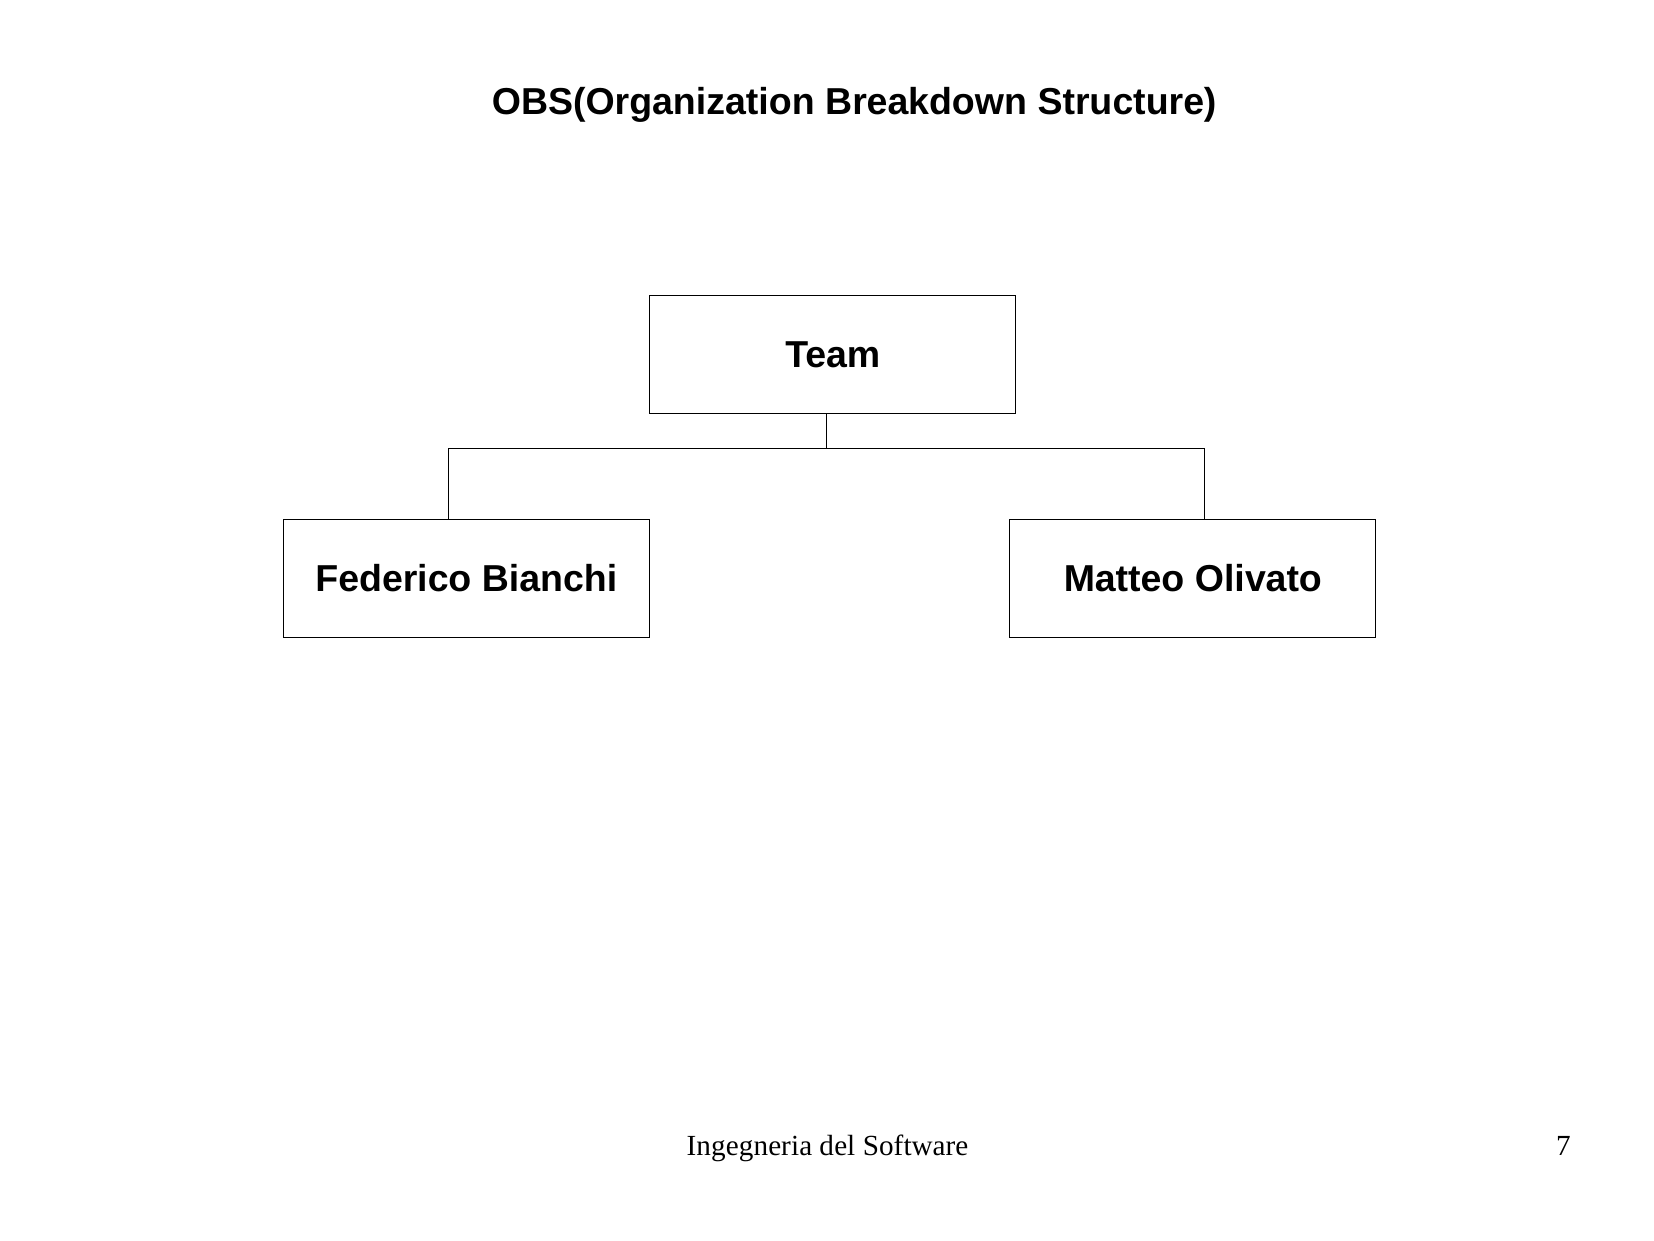

OBS(Organization Breakdown Structure)
Team
Federico Bianchi
Matteo Olivato
Ingegneria del Software
7